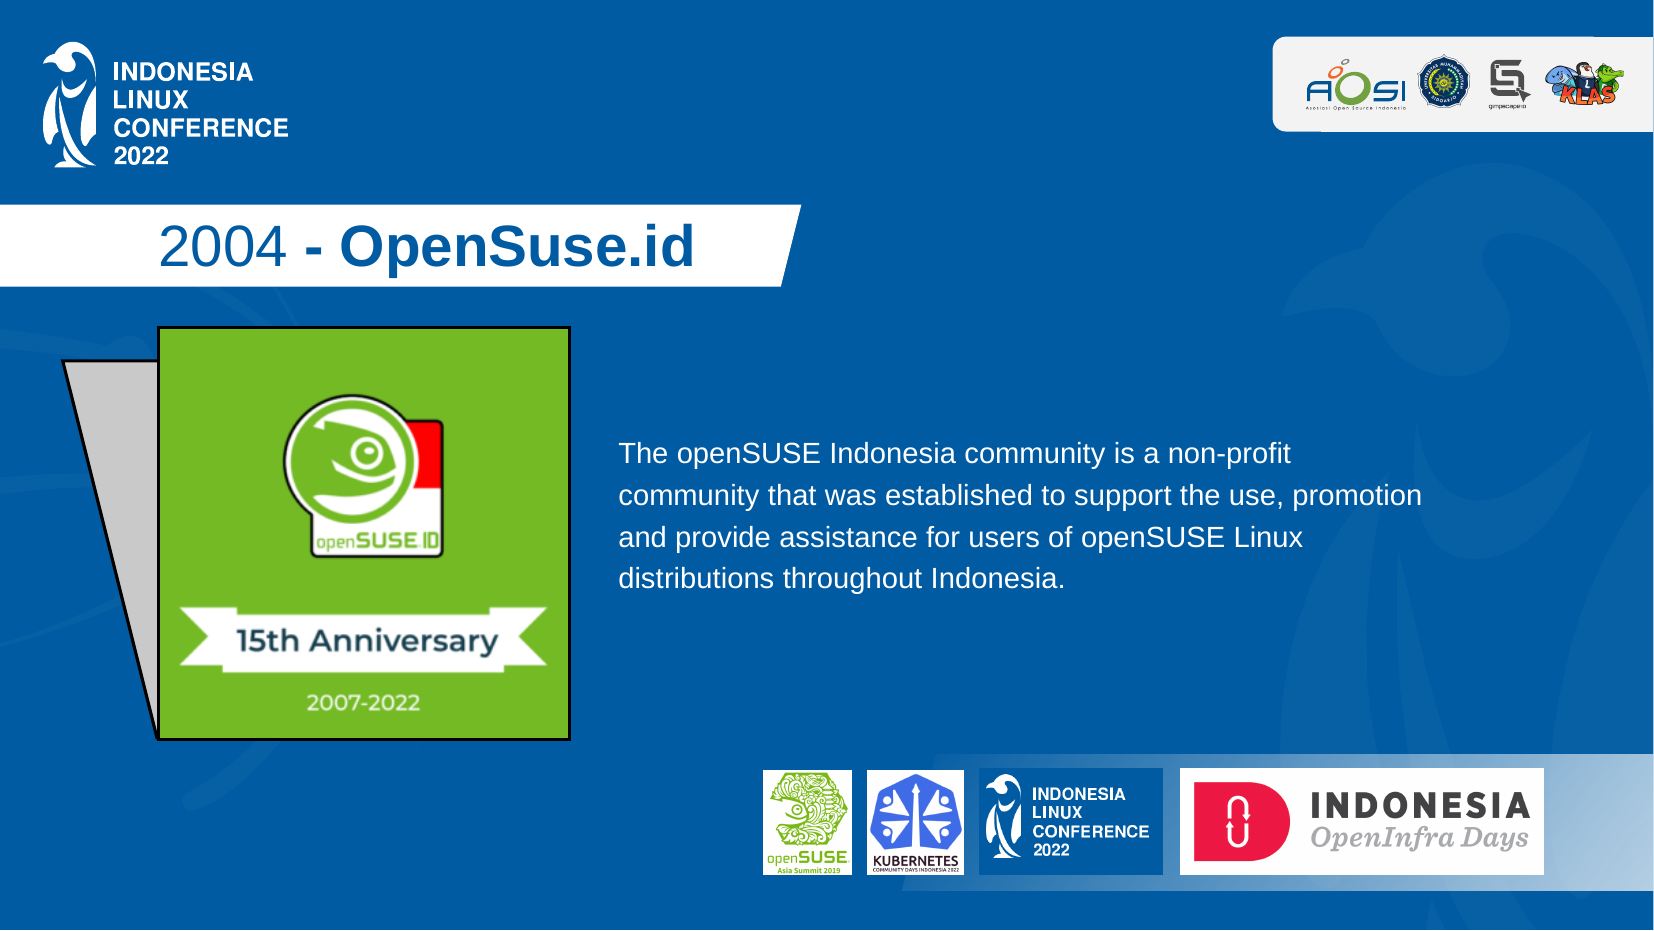

2004 - OpenSuse.id
The openSUSE Indonesia community is a non-profit community that was established to support the use, promotion and provide assistance for users of openSUSE Linux distributions throughout Indonesia.